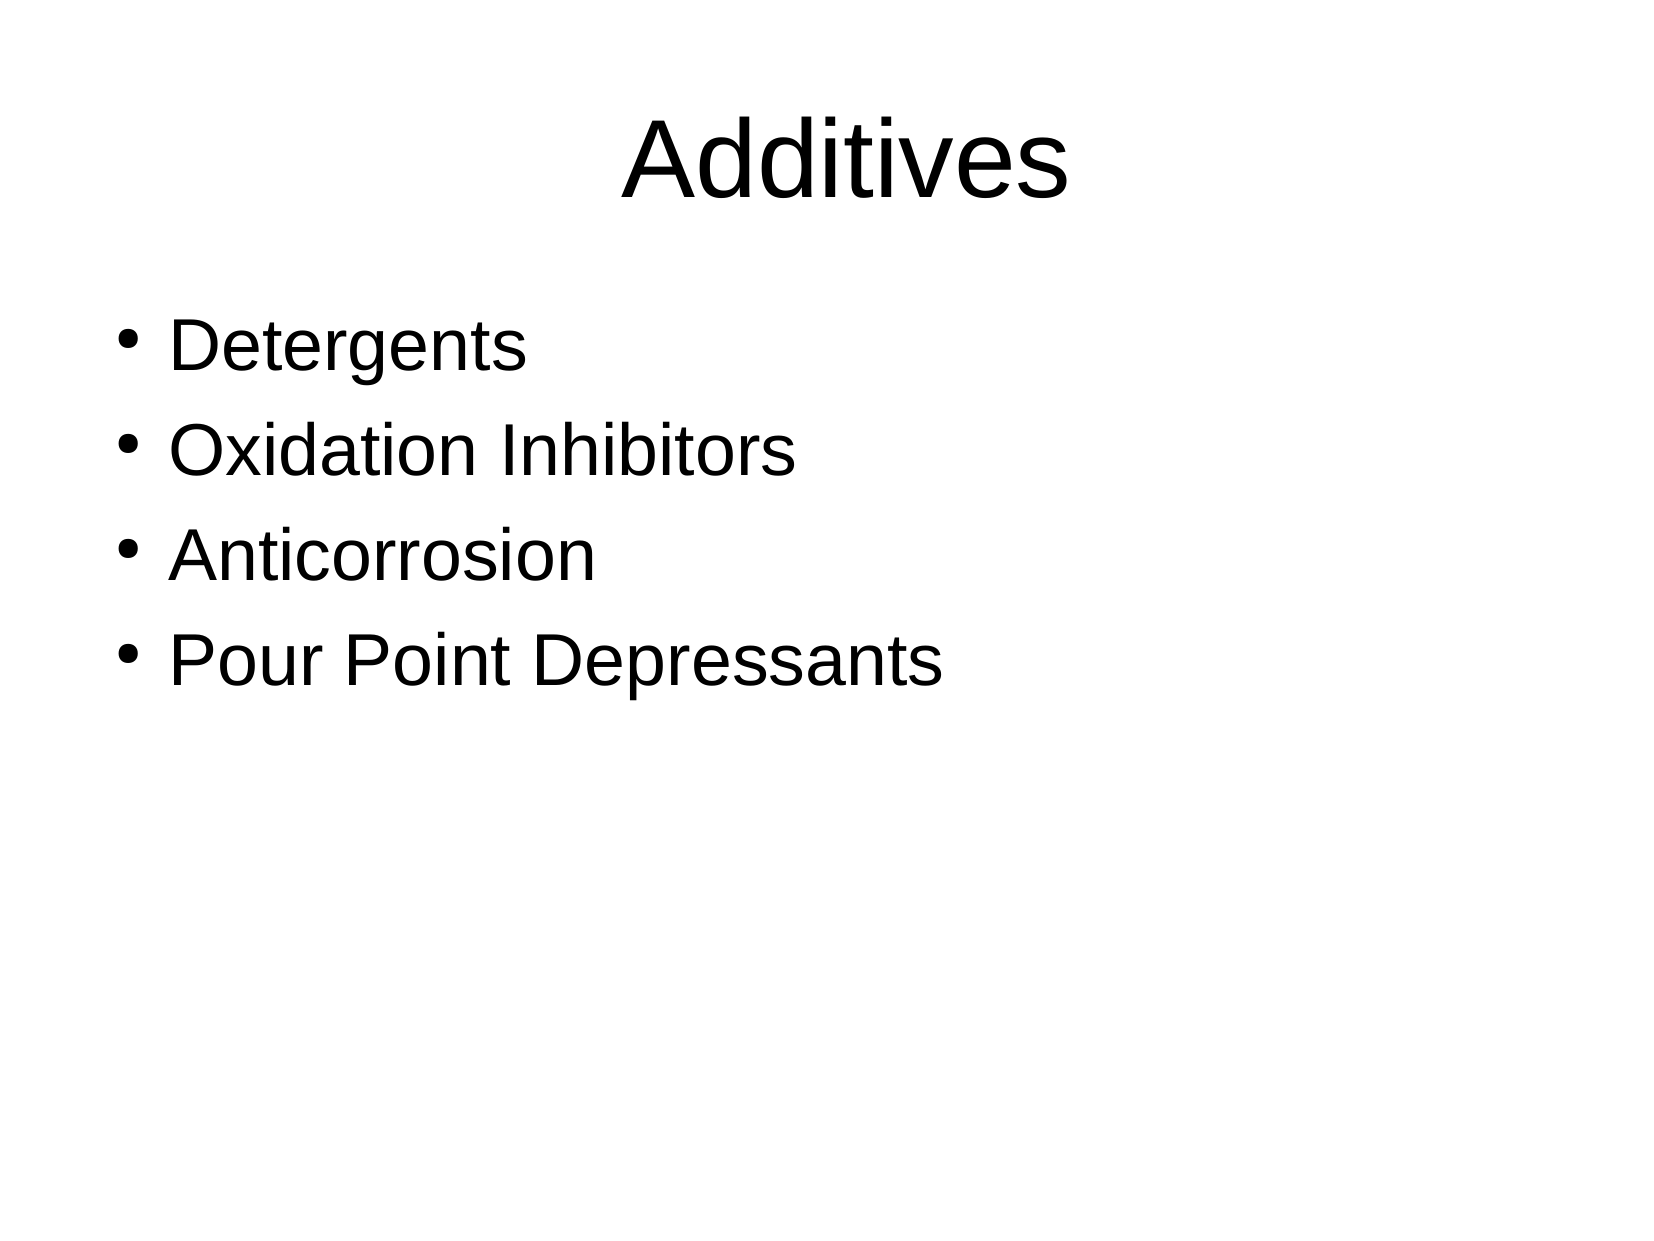

# Additives
Detergents
Oxidation Inhibitors
Anticorrosion
Pour Point Depressants